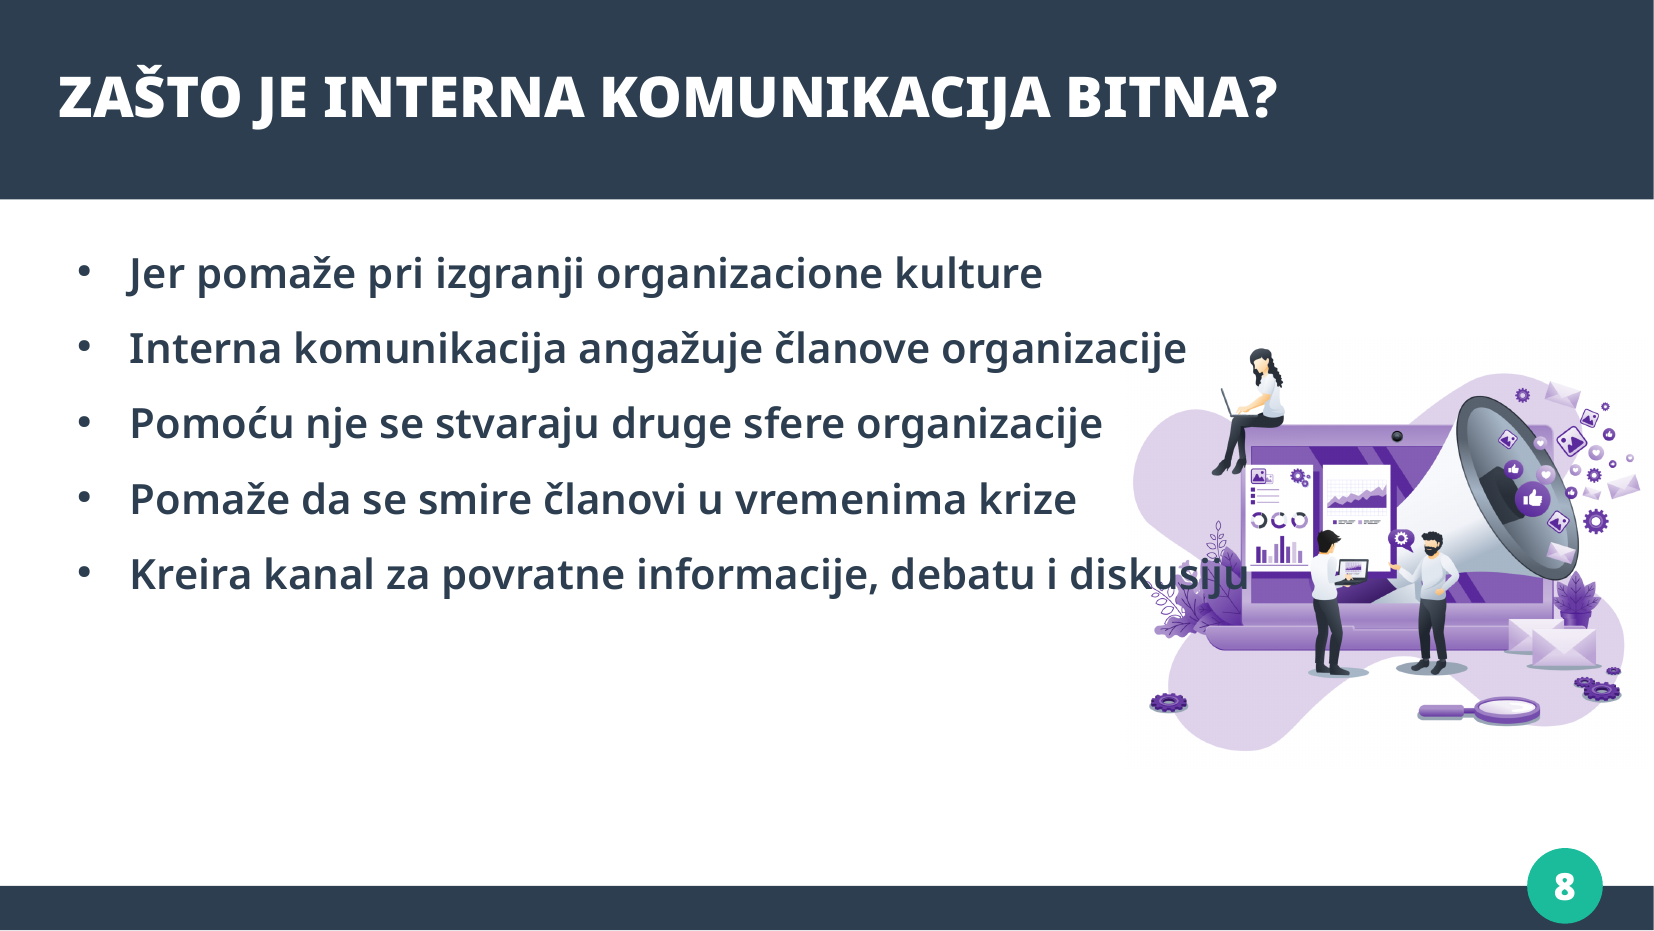

# ZAŠTO JE INTERNA KOMUNIKACIJA BITNA?
Jer pomaže pri izgranji organizacione kulture
Interna komunikacija angažuje članove organizacije
Pomoću nje se stvaraju druge sfere organizacije
Pomaže da se smire članovi u vremenima krize
Kreira kanal za povratne informacije, debatu i diskusiju